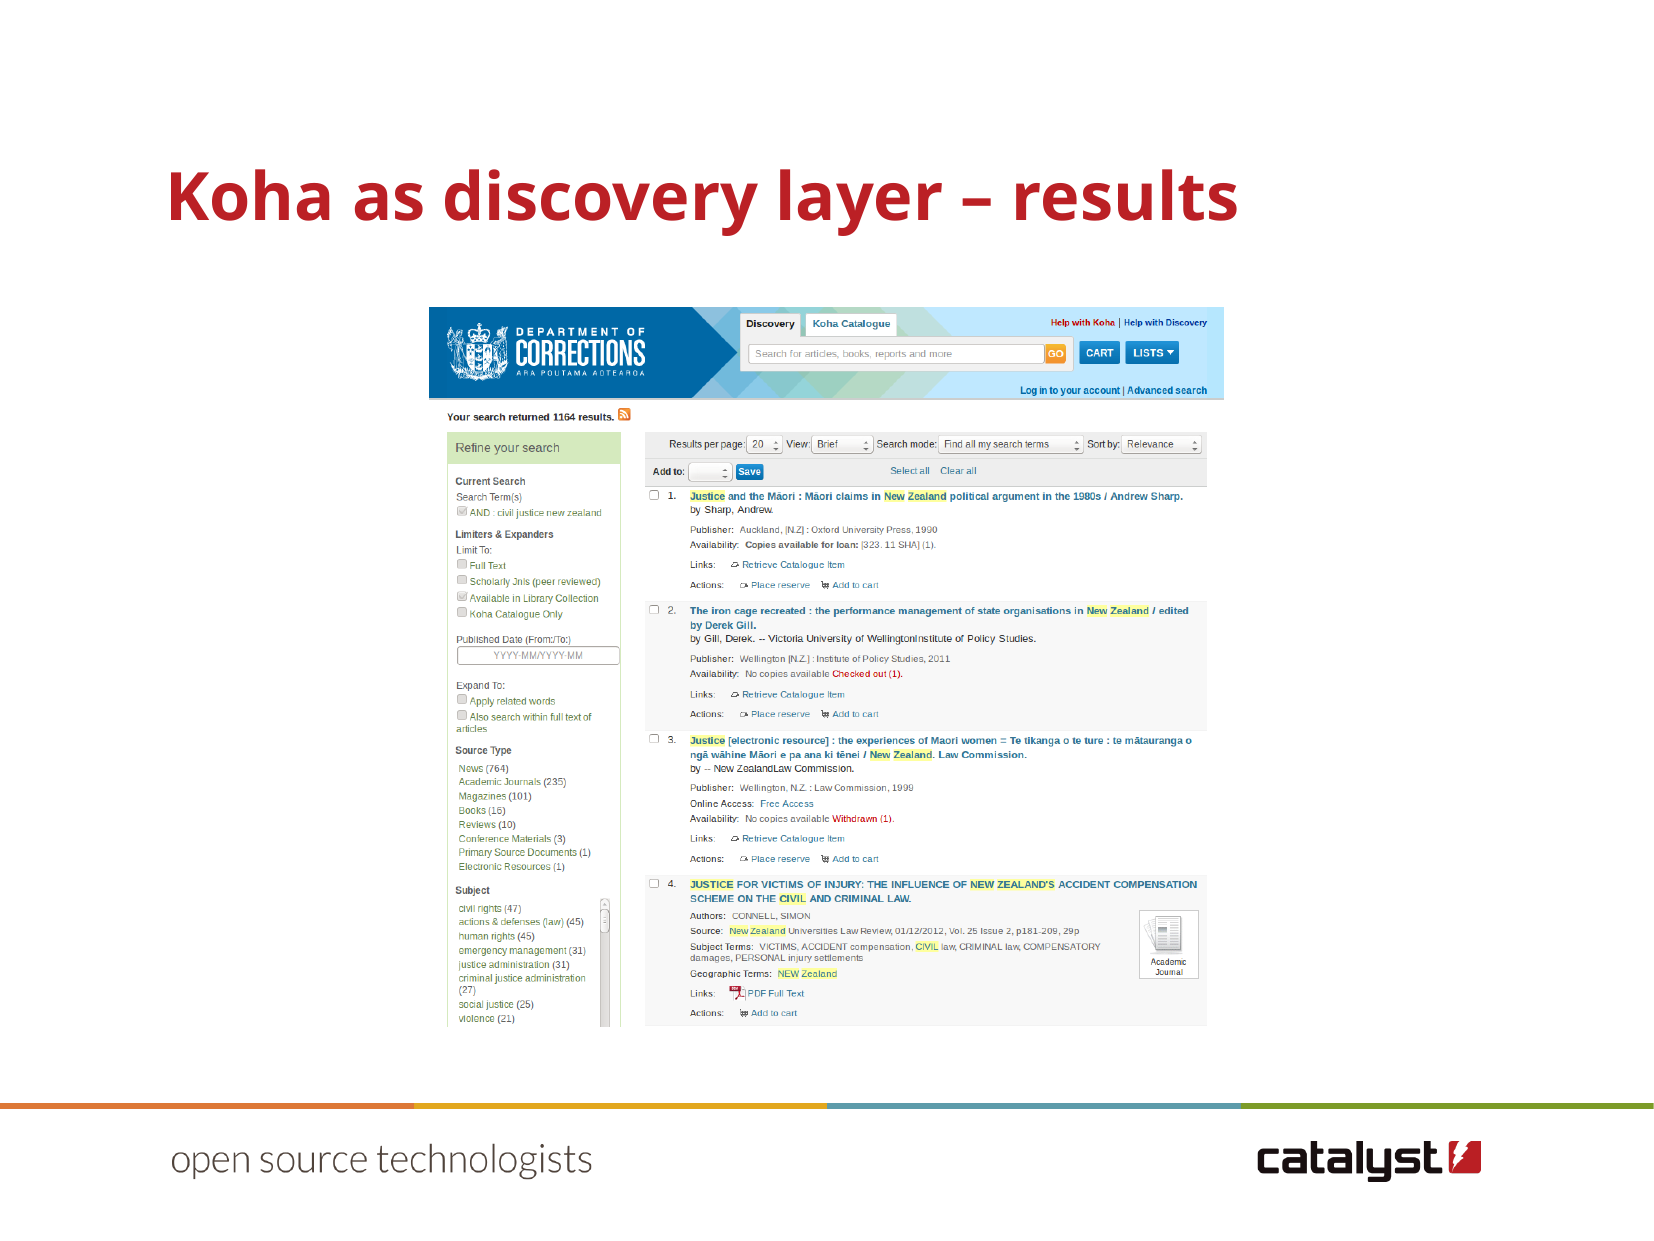

# Koha as discovery layer – results